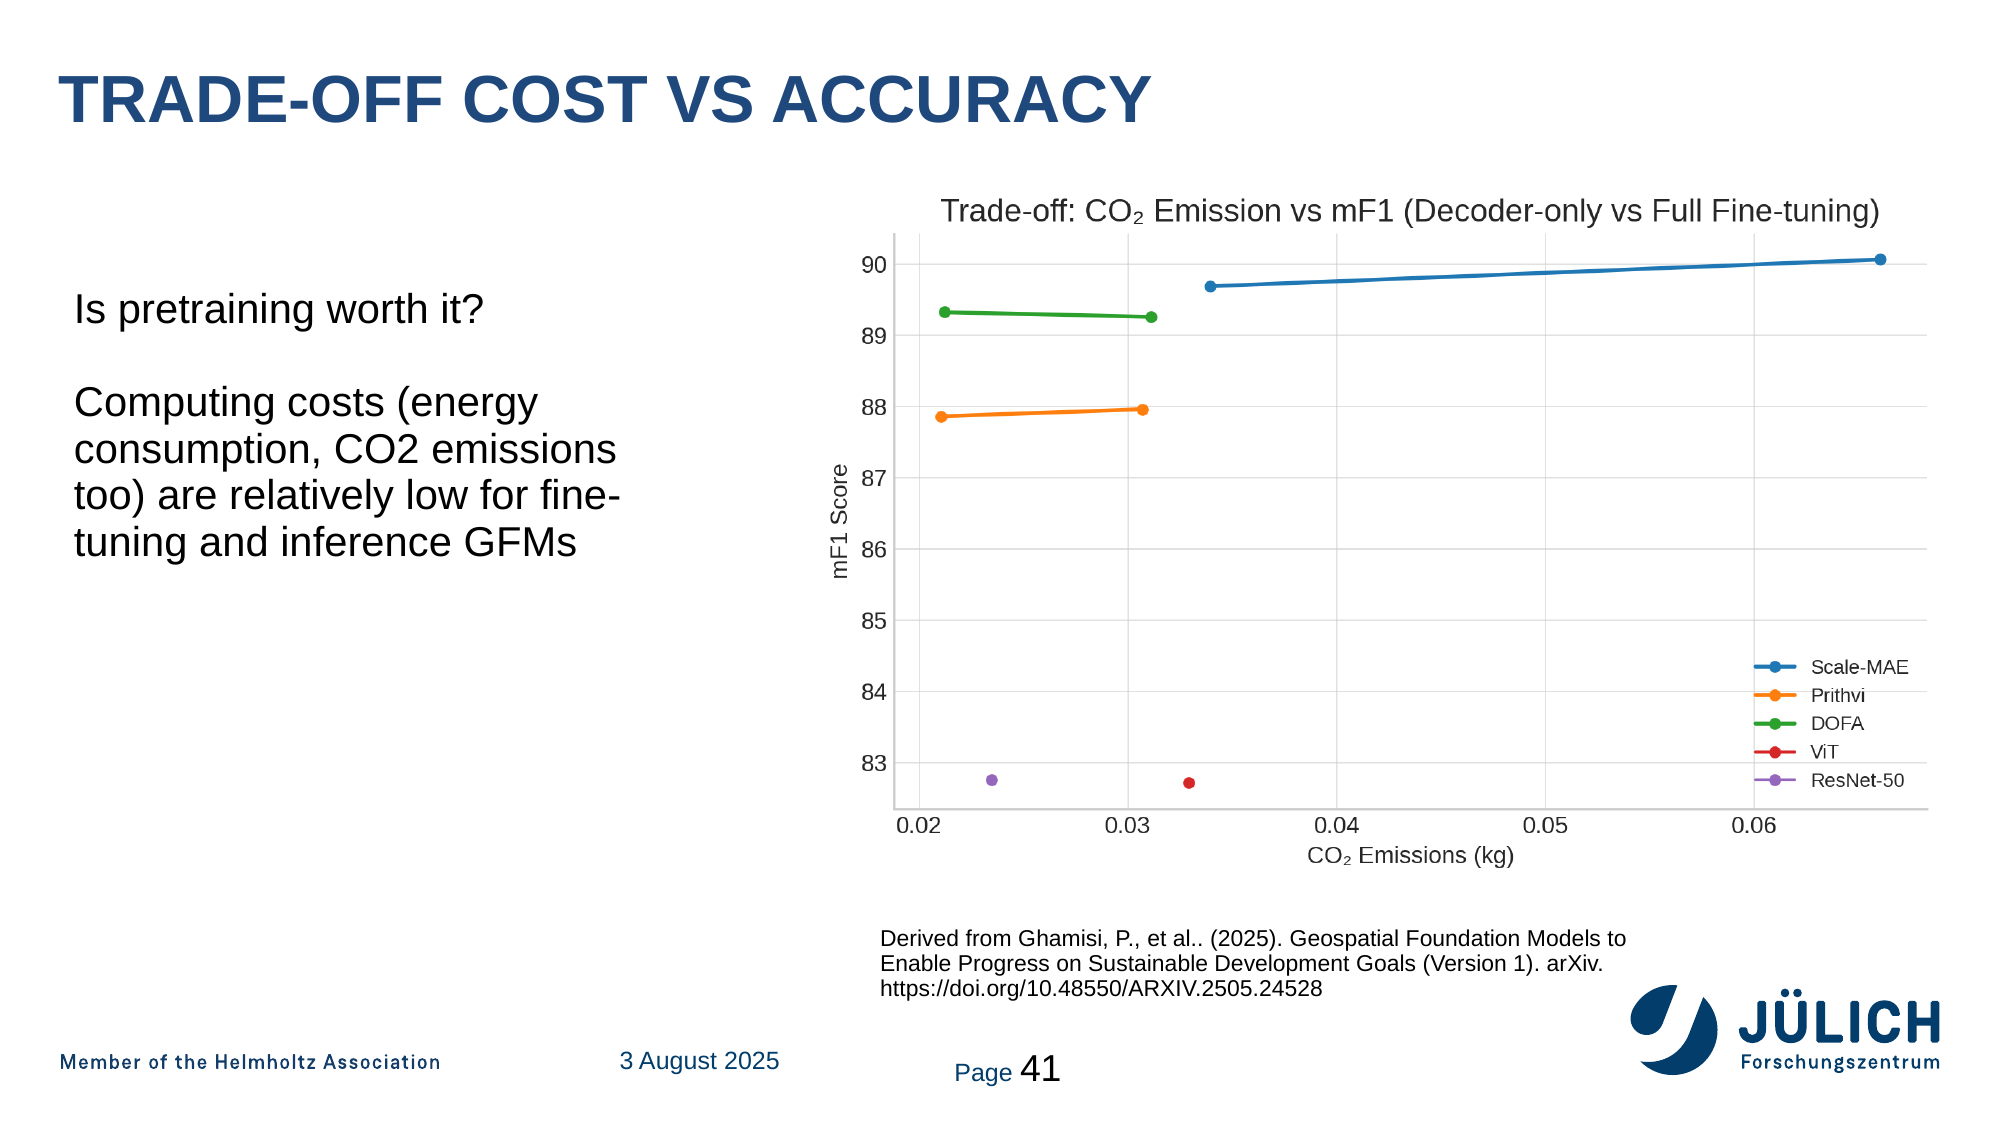

# TrAde-off cost vs accuracy
Is pretraining worth it?
Computing costs (energy consumption, CO2 emissions too) are relatively low for fine-tuning and inference GFMs
Derived from Ghamisi, P., et al.. (2025). Geospatial Foundation Models to Enable Progress on Sustainable Development Goals (Version 1). arXiv. https://doi.org/10.48550/ARXIV.2505.24528
3 August 2025
Page